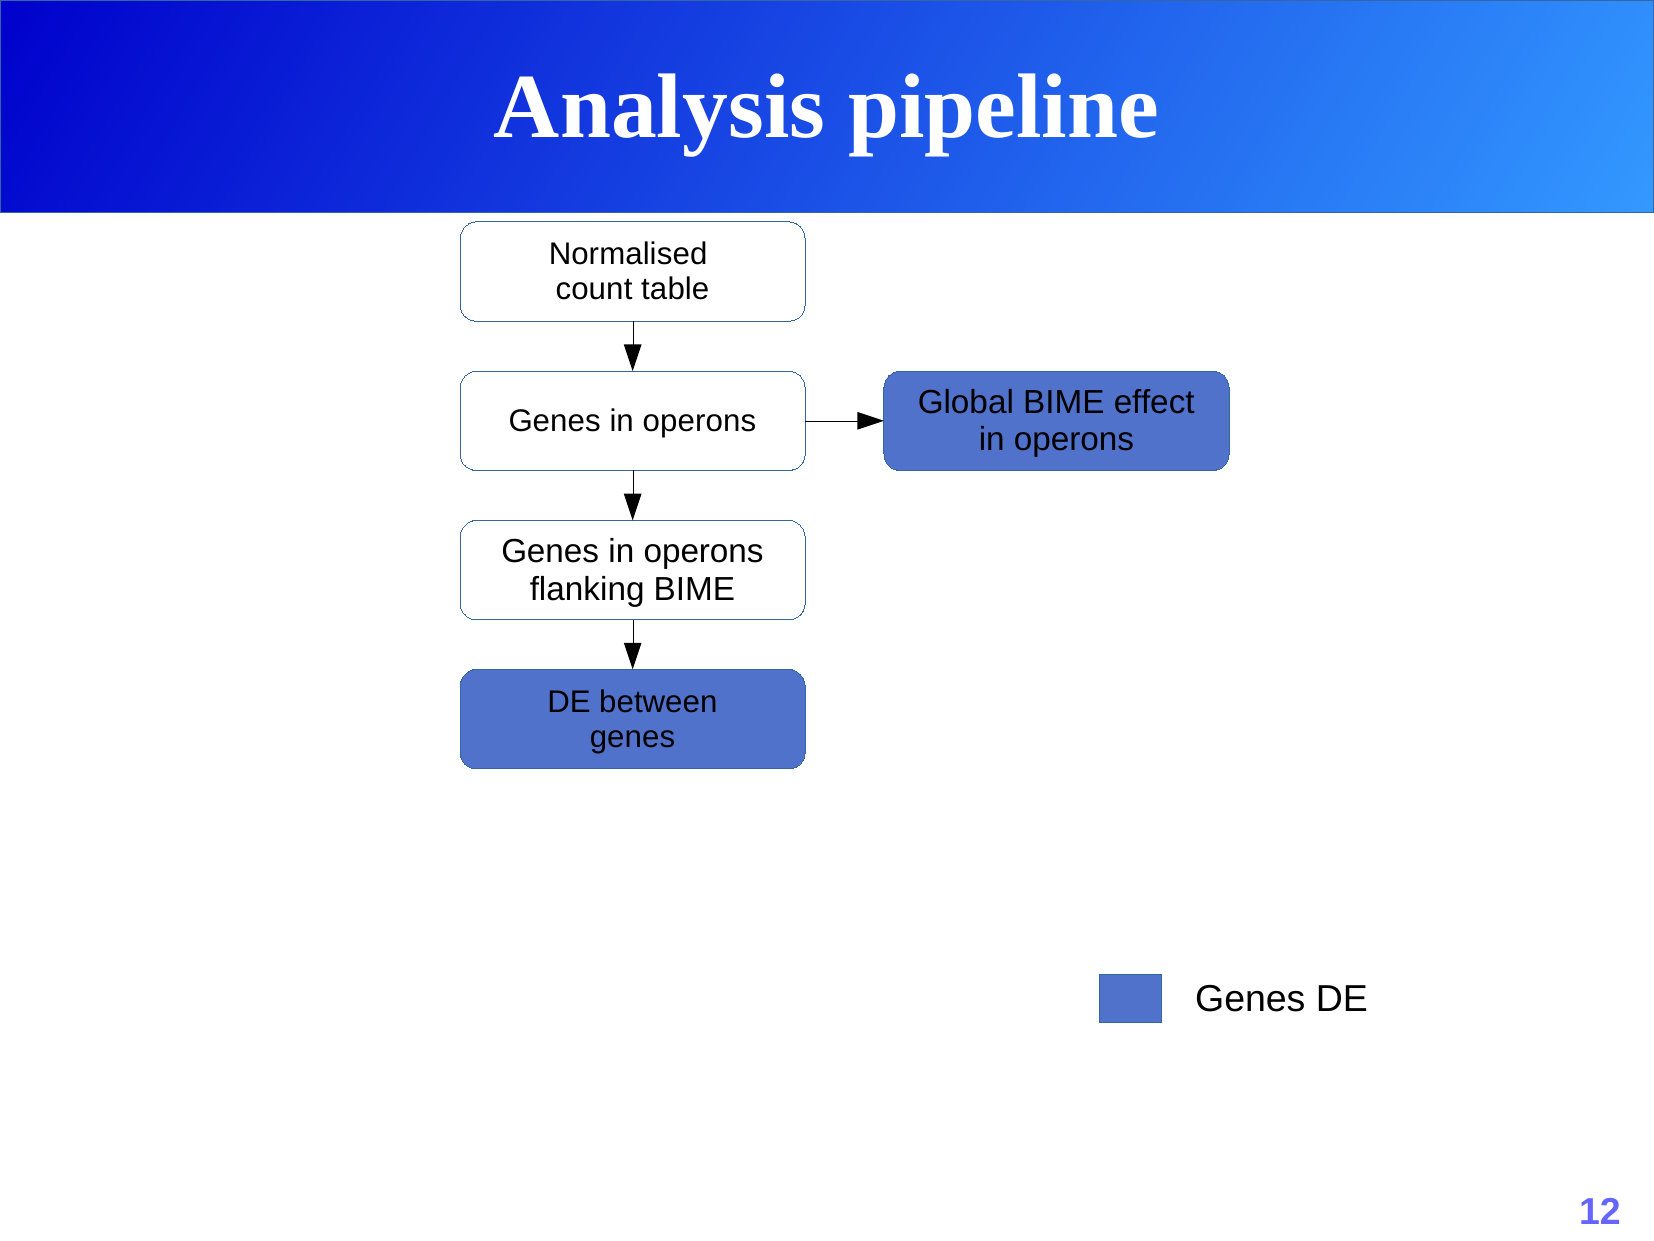

# Analysis pipeline
Normalised
count table
Genes in operons
Global BIME effect
in operons
Genes in operons
flanking BIME
DE between
genes
Genes DE
12